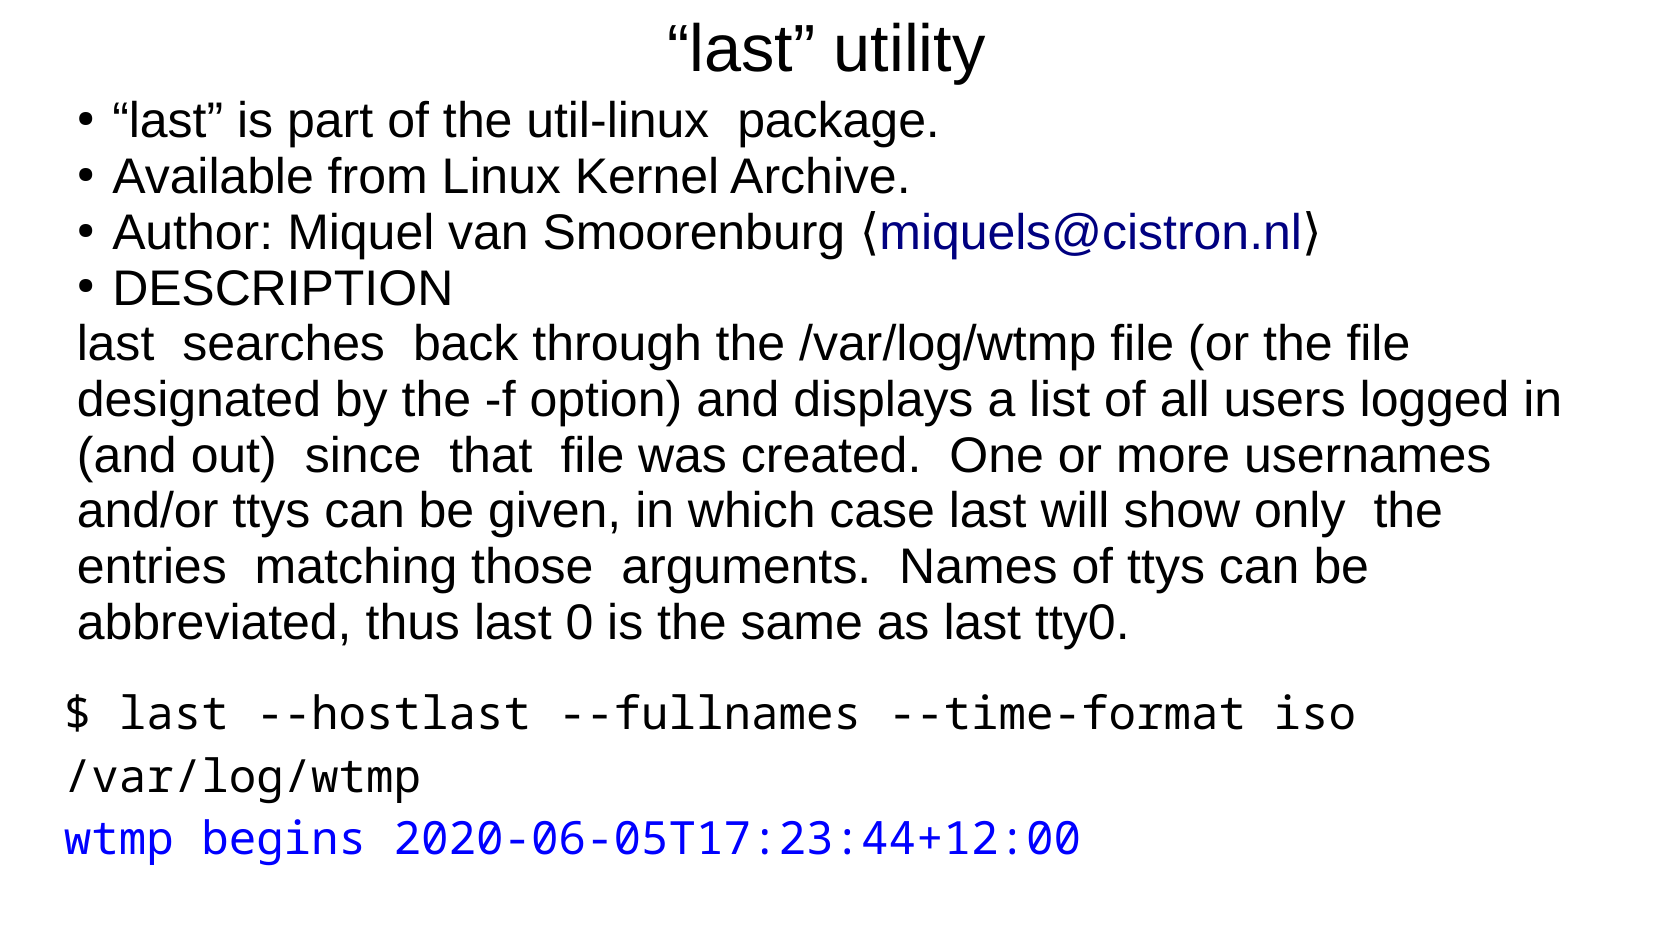

# “last” utility
“last” is part of the util-linux package.
Available from Linux Kernel Archive.
Author: Miquel van Smoorenburg ⟨miquels@cistron.nl⟩
DESCRIPTION
last searches back through the /var/log/wtmp file (or the file designated by the -f option) and displays a list of all users logged in (and out) since that file was created. One or more usernames and/or ttys can be given, in which case last will show only the entries matching those arguments. Names of ttys can be abbreviated, thus last 0 is the same as last tty0.
$ last --hostlast --fullnames --time-format iso /var/log/wtmp
wtmp begins 2020-06-05T17:23:44+12:00
$ last --hostlast --fullnames --time-format iso /var/log/btmp
wtmp begins 2020-06-05T17:23:44+12:00